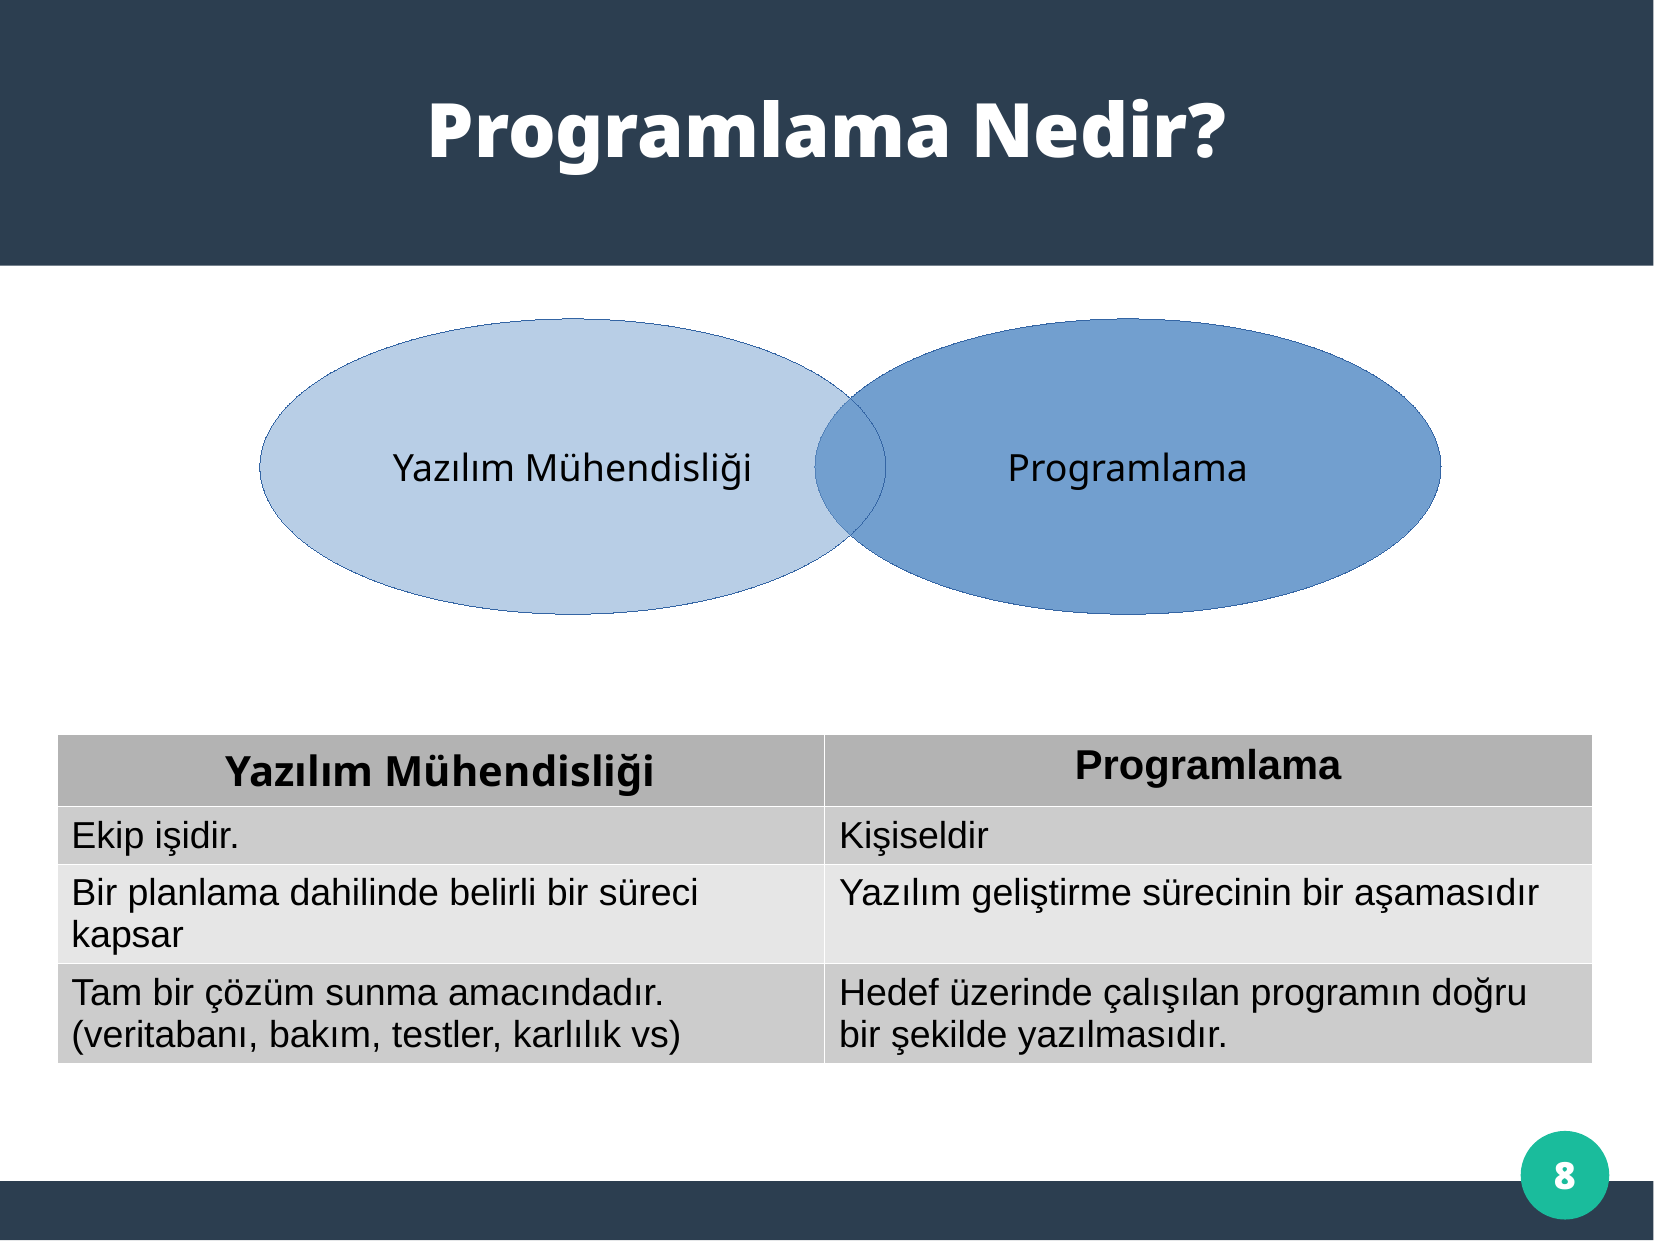

# Programlama Nedir?
Yazılım Mühendisliği
Programlama
| Yazılım Mühendisliği | Programlama |
| --- | --- |
| Ekip işidir. | Kişiseldir |
| Bir planlama dahilinde belirli bir süreci kapsar | Yazılım geliştirme sürecinin bir aşamasıdır |
| Tam bir çözüm sunma amacındadır. (veritabanı, bakım, testler, karlılık vs) | Hedef üzerinde çalışılan programın doğru bir şekilde yazılmasıdır. |
8